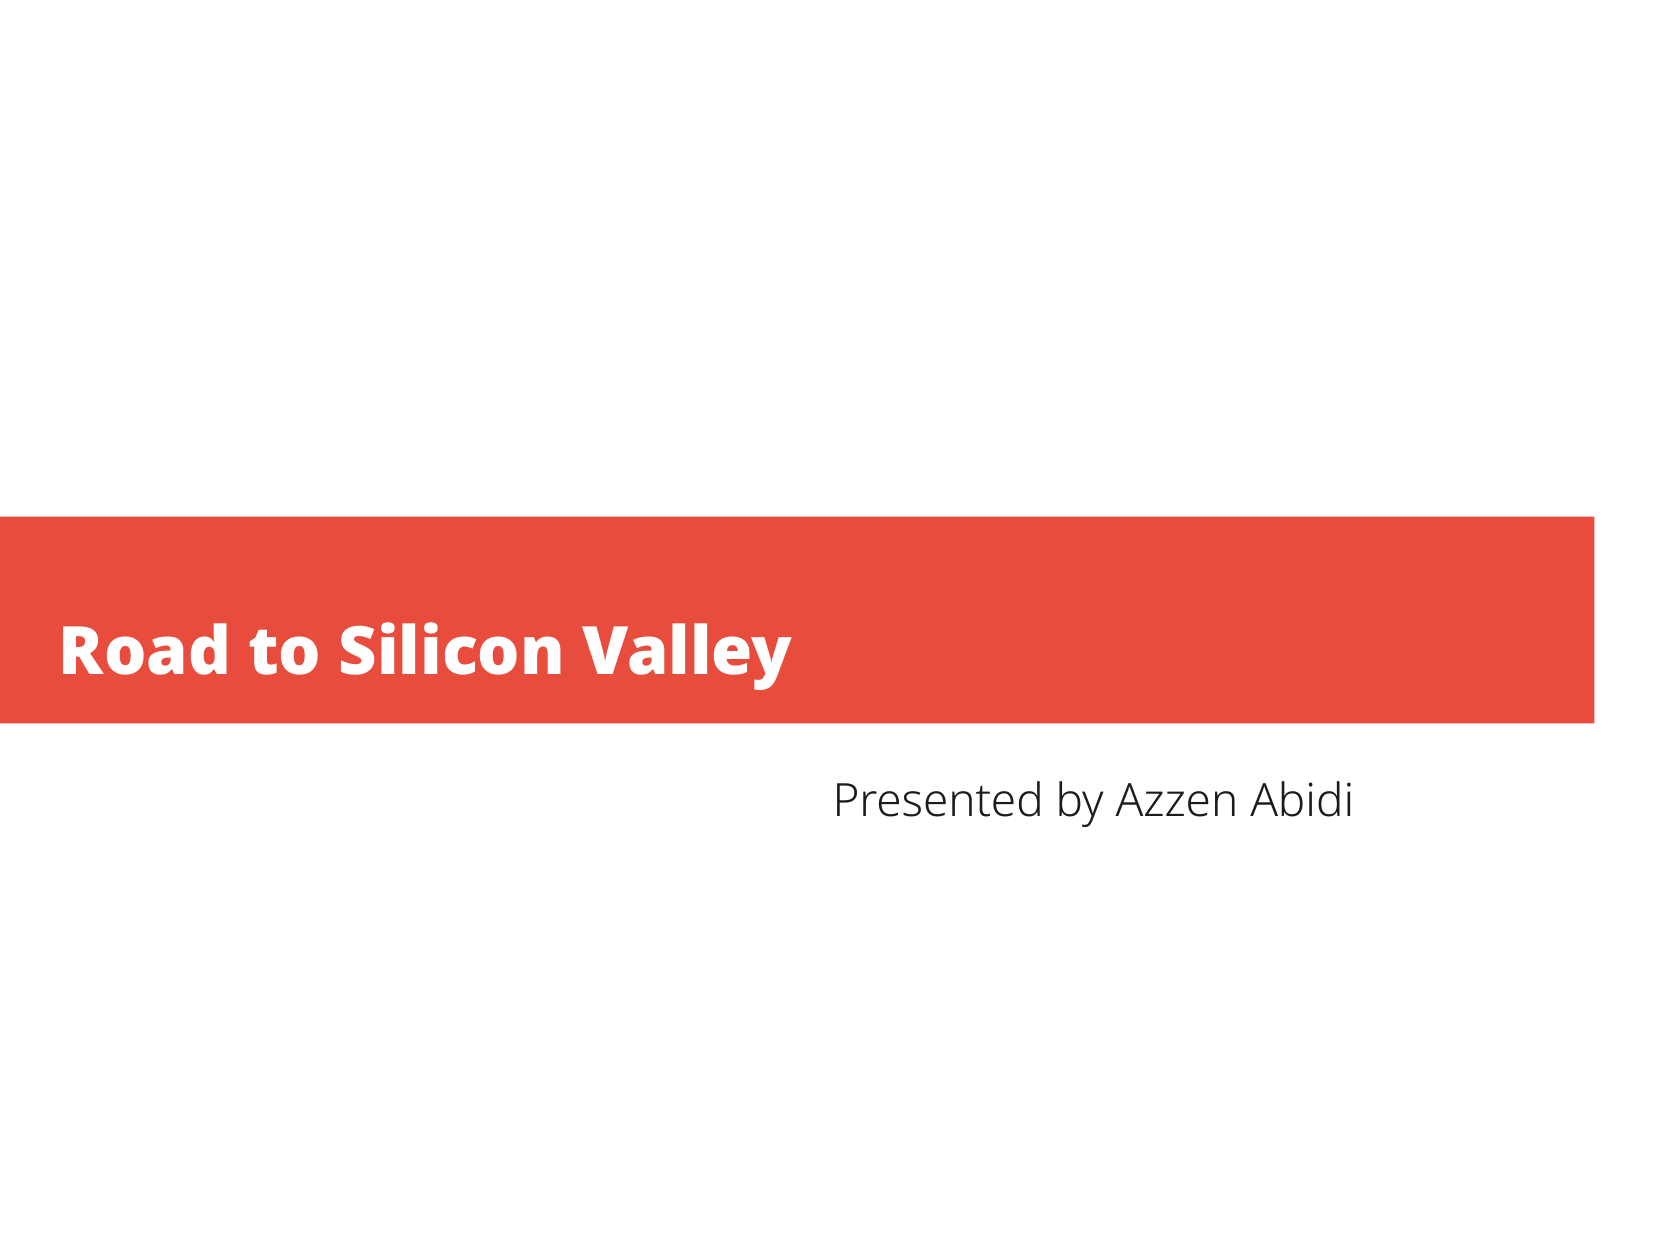

# Road to Silicon Valley
 Presented by Azzen Abidi